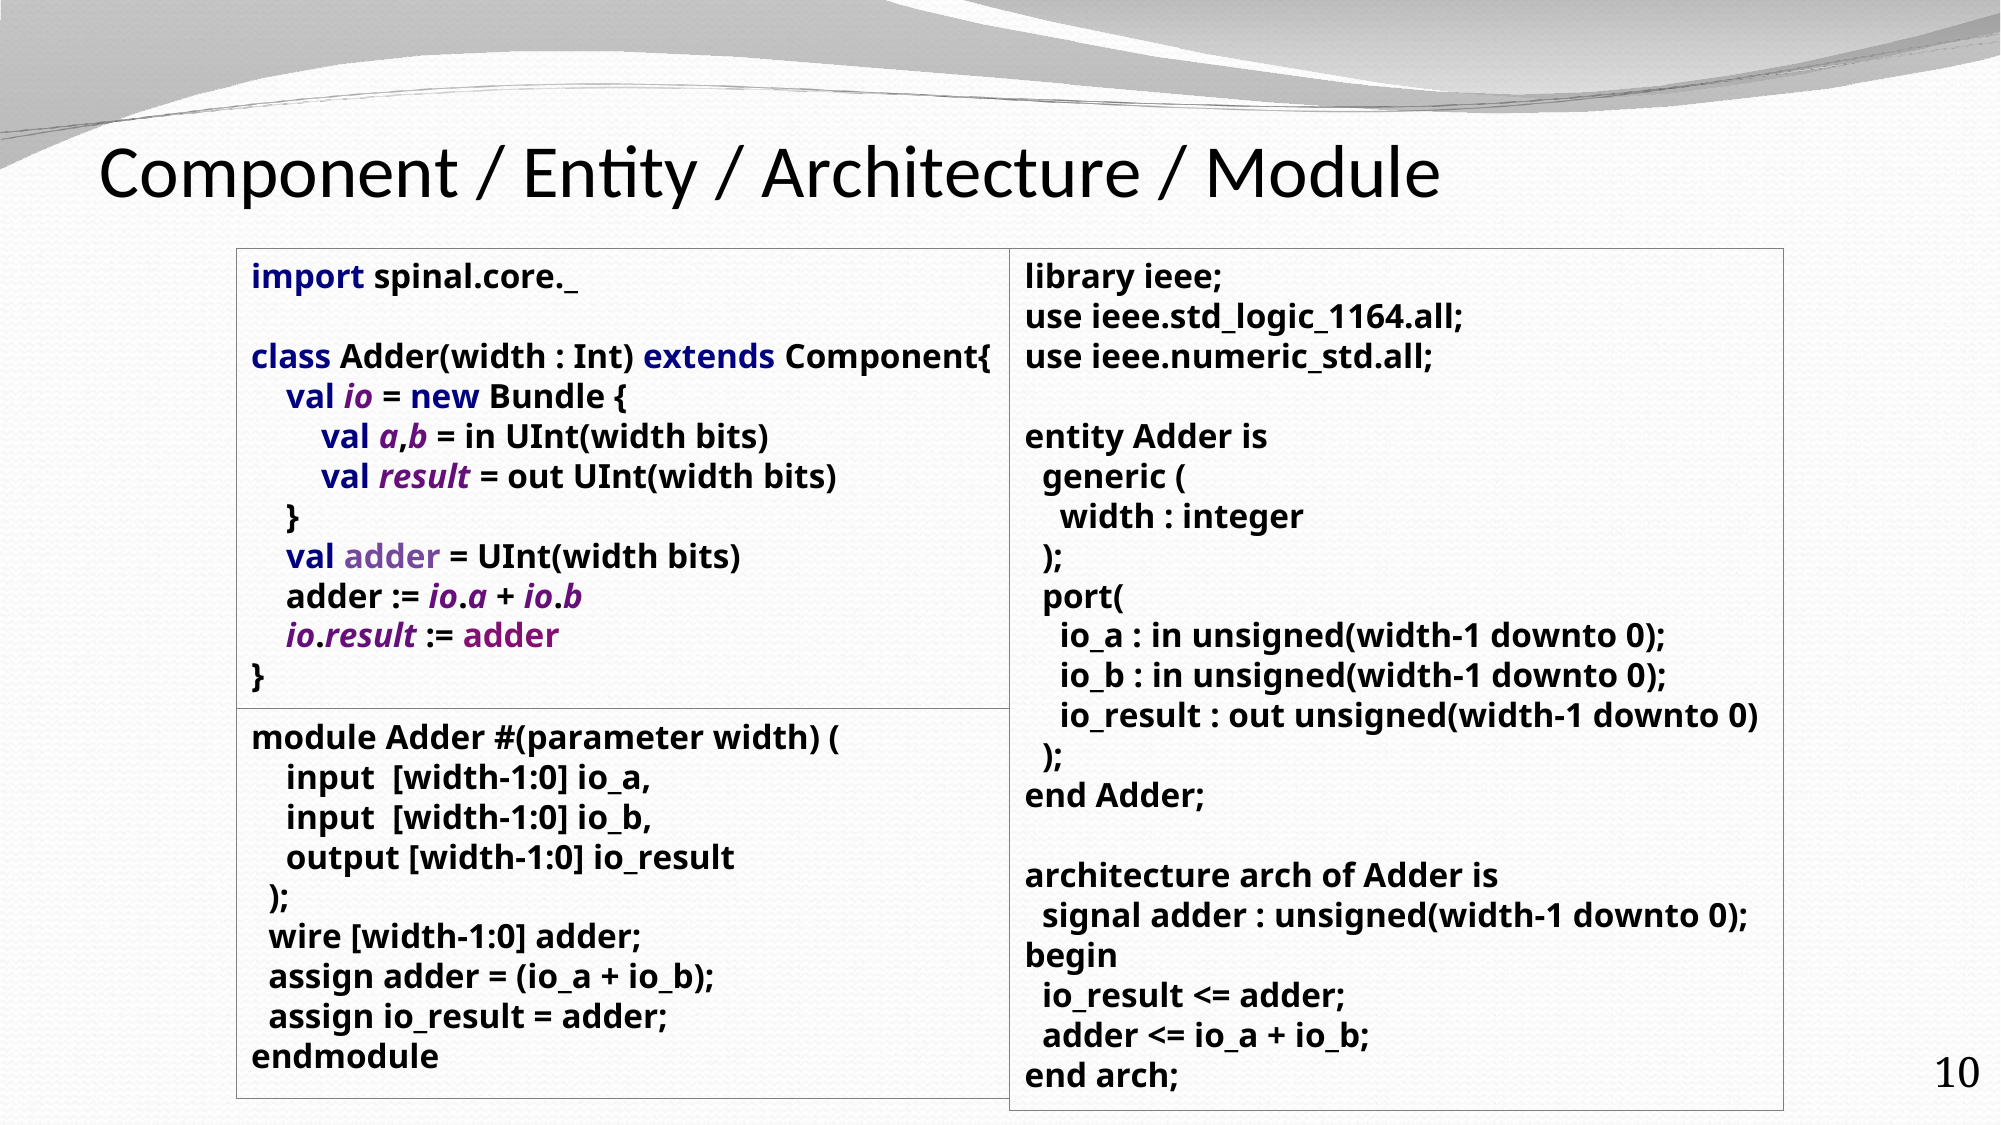

# Component / Entity / Architecture / Module
import spinal.core._
class Adder(width : Int) extends Component{
 val io = new Bundle {
 val a,b = in UInt(width bits)
 val result = out UInt(width bits)
 }
 val adder = UInt(width bits)
 adder := io.a + io.b
 io.result := adder
}
library ieee;
use ieee.std_logic_1164.all;
use ieee.numeric_std.all;
entity Adder is
 generic (
 width : integer
 );
 port(
 io_a : in unsigned(width-1 downto 0);
 io_b : in unsigned(width-1 downto 0);
 io_result : out unsigned(width-1 downto 0)
 );
end Adder;
architecture arch of Adder is
 signal adder : unsigned(width-1 downto 0);
begin
 io_result <= adder;
 adder <= io_a + io_b;
end arch;
module Adder #(parameter width) (
 input [width-1:0] io_a,
 input [width-1:0] io_b,
 output [width-1:0] io_result
 );
 wire [width-1:0] adder;
 assign adder = (io_a + io_b);
 assign io_result = adder;
endmodule